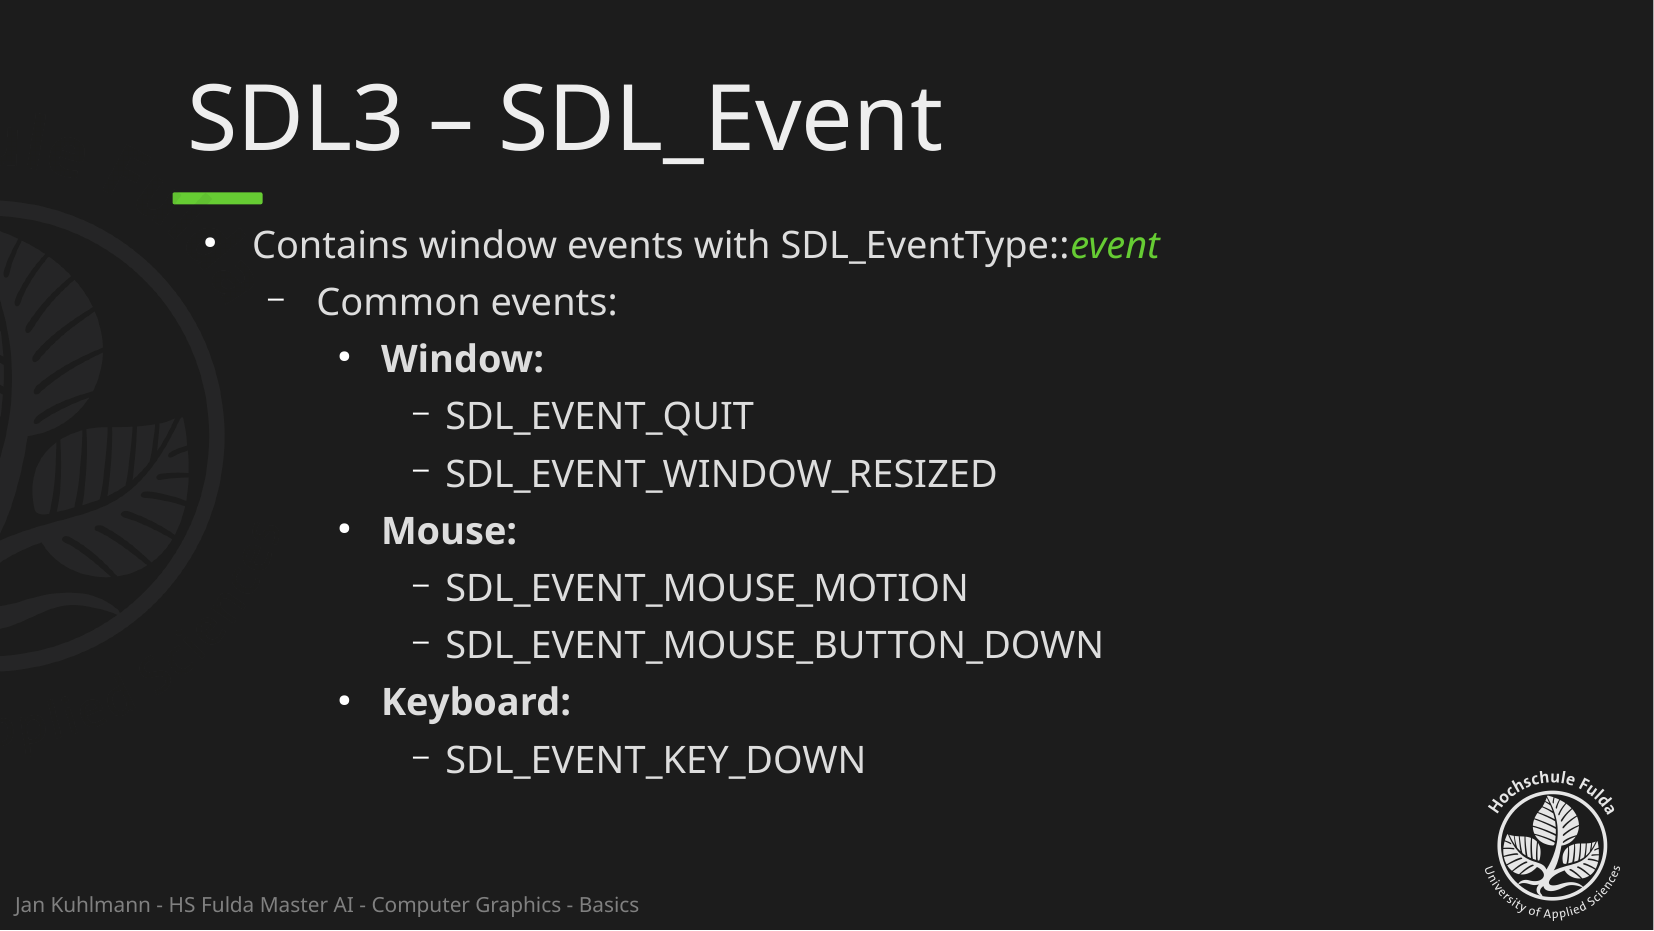

# SDL3 – SDL_Event
Contains window events with SDL_EventType::event
Common events:
Window:
SDL_EVENT_QUIT
SDL_EVENT_WINDOW_RESIZED
Mouse:
SDL_EVENT_MOUSE_MOTION
SDL_EVENT_MOUSE_BUTTON_DOWN
Keyboard:
SDL_EVENT_KEY_DOWN
Jan Kuhlmann - HS Fulda Master AI - Computer Graphics - Basics